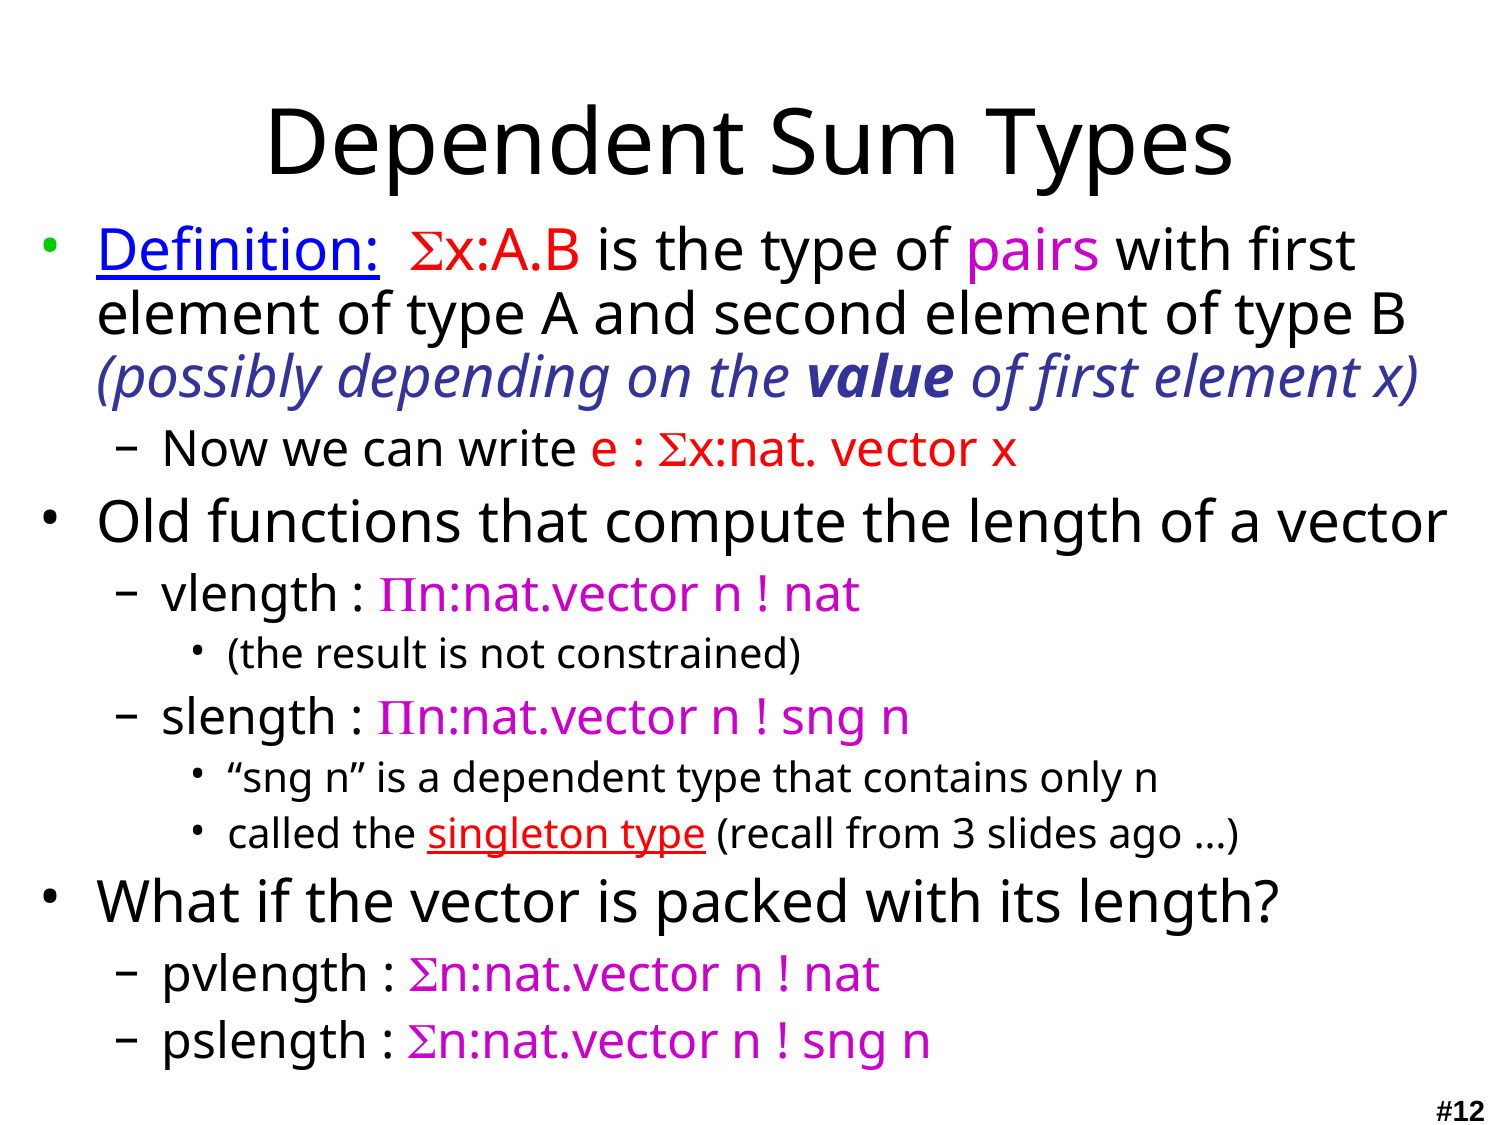

# Dependent Sum Types
Definition: x:A.B is the type of pairs with first element of type A and second element of type B (possibly depending on the value of first element x)
Now we can write e : x:nat. vector x
Old functions that compute the length of a vector
vlength : n:nat.vector n ! nat
(the result is not constrained)
slength : n:nat.vector n ! sng n
“sng n” is a dependent type that contains only n
called the singleton type (recall from 3 slides ago …)
What if the vector is packed with its length?
pvlength : n:nat.vector n ! nat
pslength : n:nat.vector n ! sng n
12